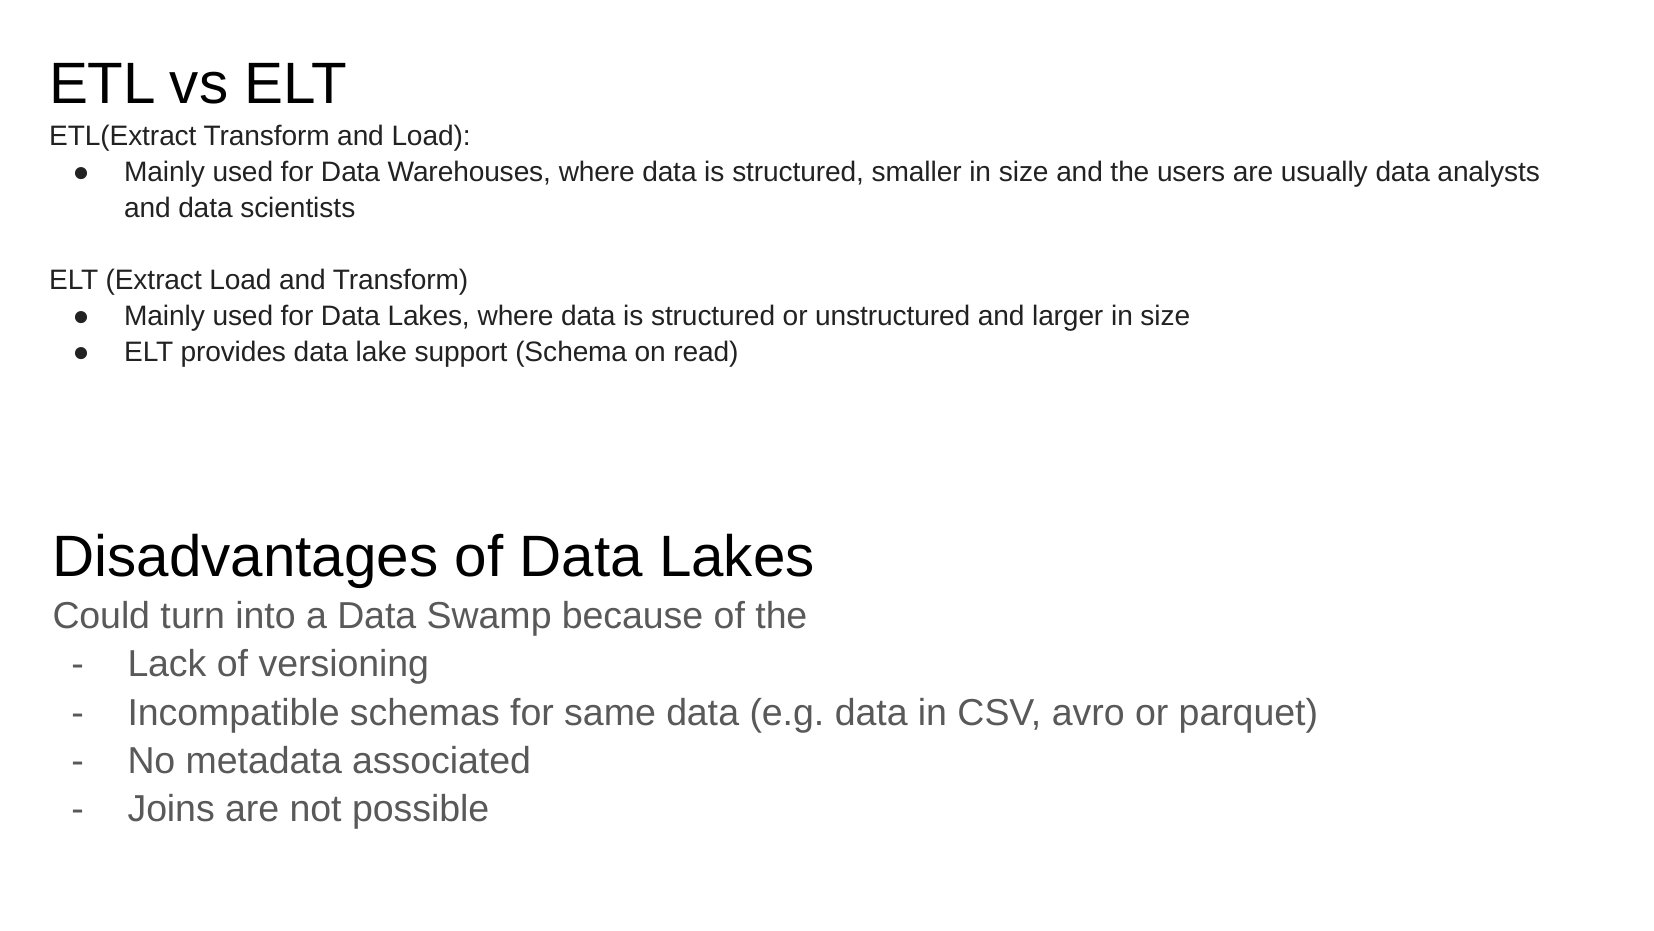

# ETL vs ELT
ETL(Extract Transform and Load):
Mainly used for Data Warehouses, where data is structured, smaller in size and the users are usually data analysts and data scientists
ELT (Extract Load and Transform)
Mainly used for Data Lakes, where data is structured or unstructured and larger in size
ELT provides data lake support (Schema on read)
Disadvantages of Data Lakes
Could turn into a Data Swamp because of the
Lack of versioning
Incompatible schemas for same data (e.g. data in CSV, avro or parquet)
No metadata associated
Joins are not possible